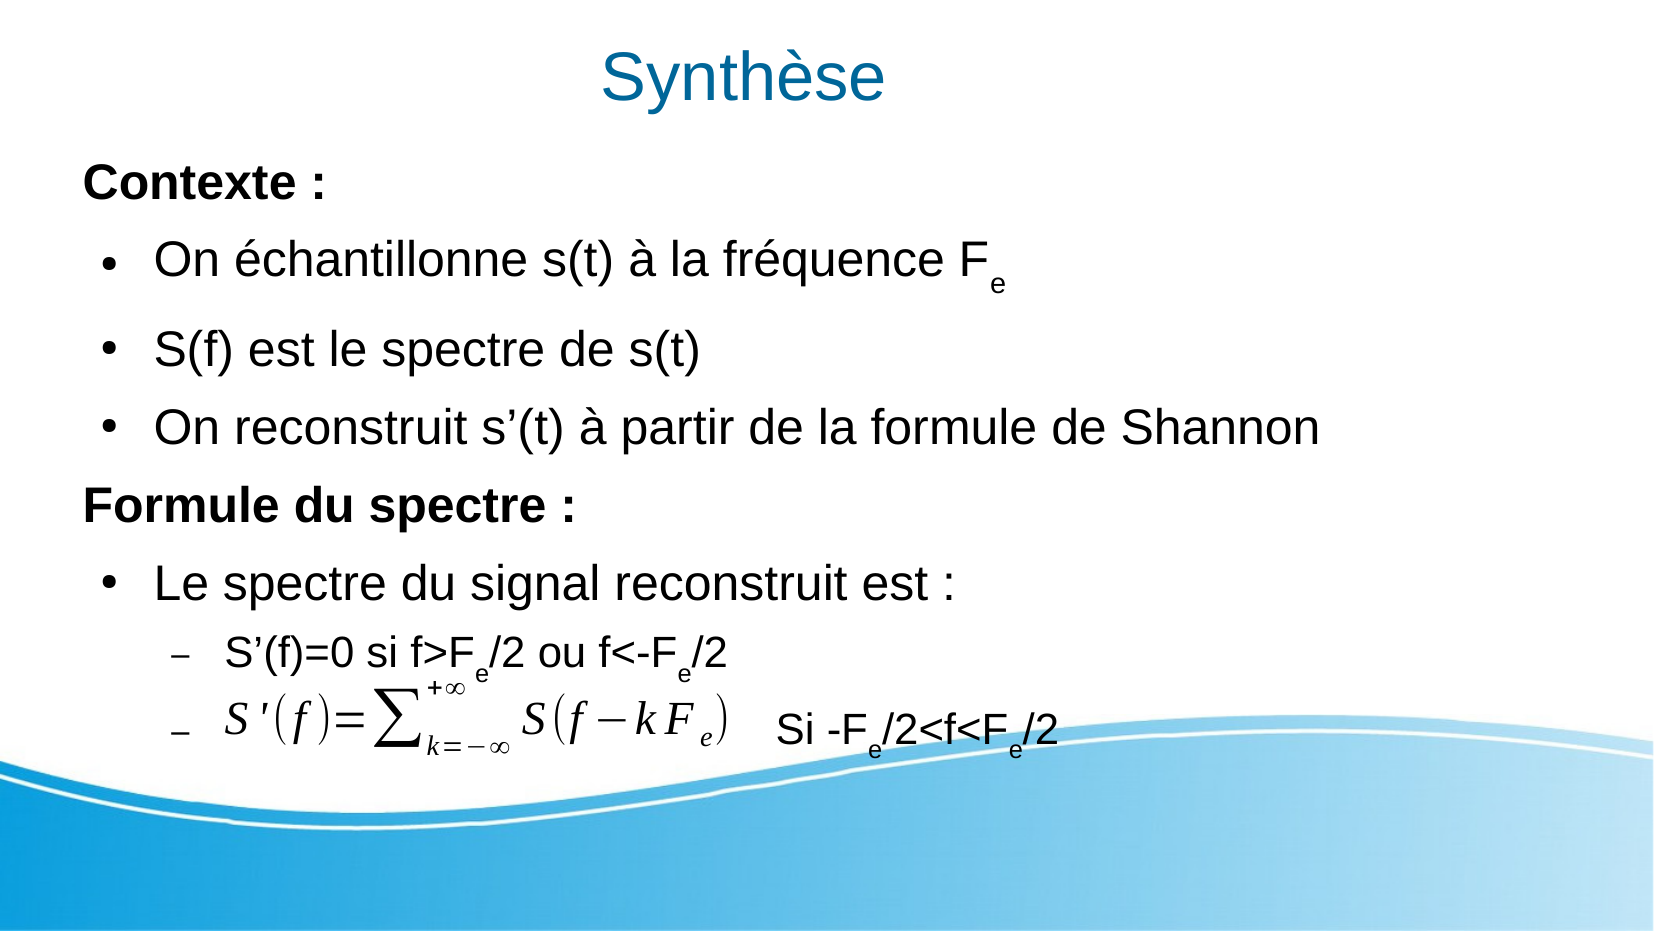

# Synthèse
Contexte :
On échantillonne s(t) à la fréquence Fe
S(f) est le spectre de s(t)
On reconstruit s’(t) à partir de la formule de Shannon
Formule du spectre :
Le spectre du signal reconstruit est :
S’(f)=0 si f>Fe/2 ou f<-Fe/2
 Si -Fe/2<f<Fe/2